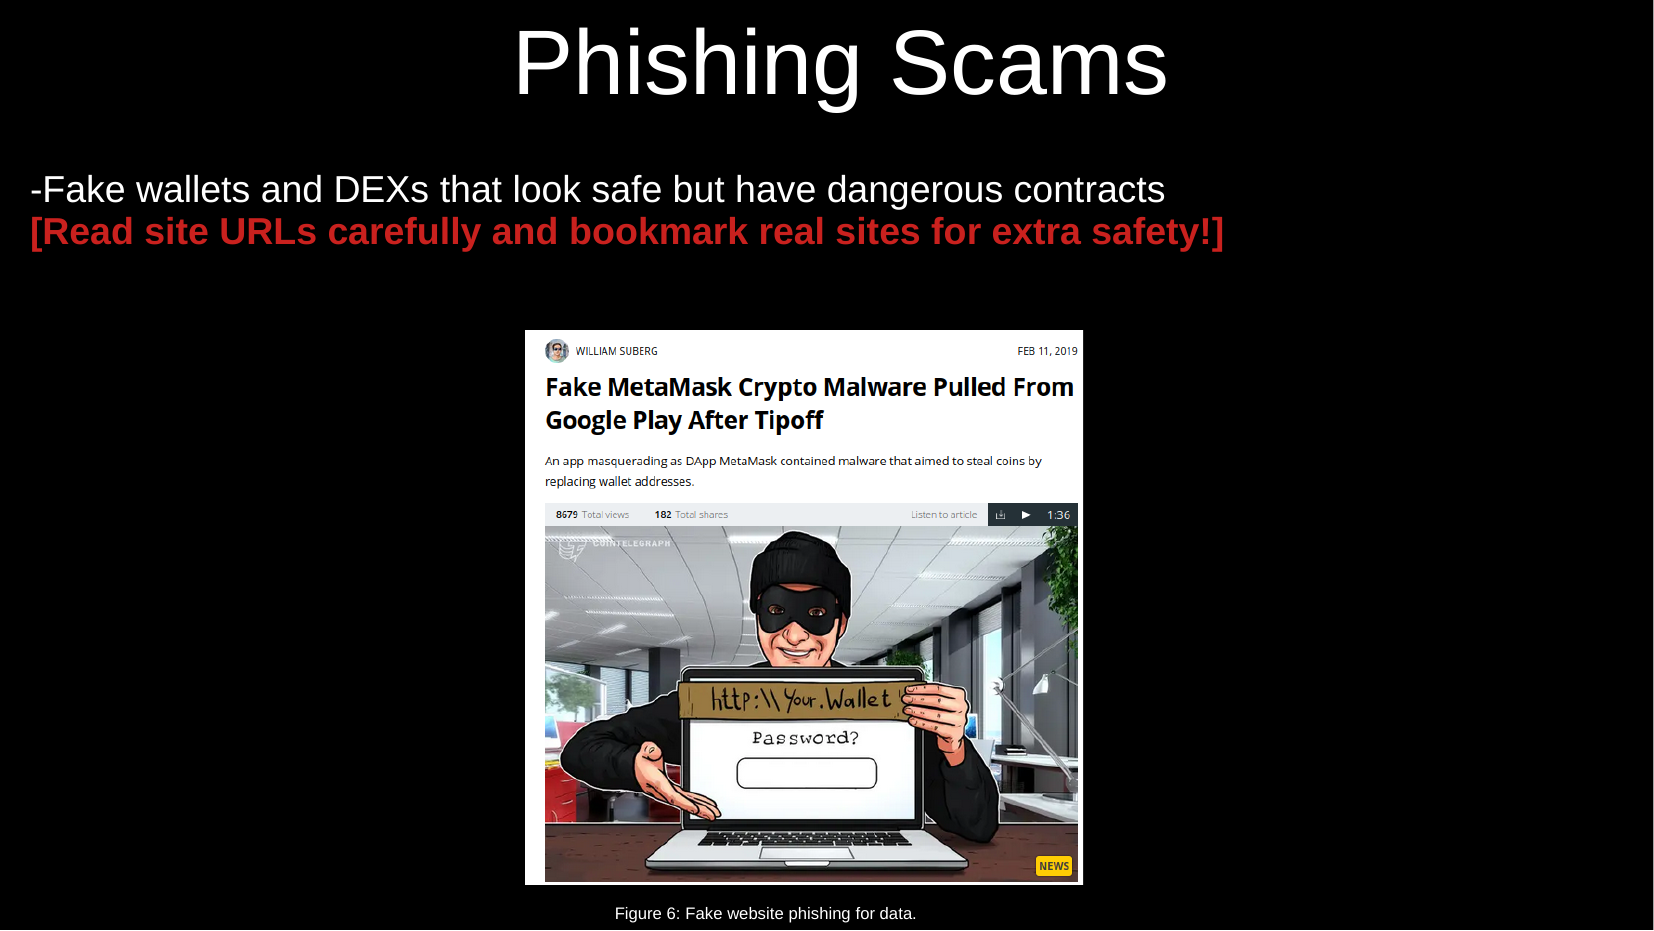

# -Fake wallets and DEXs that look safe but have dangerous contracts [Read site URLs carefully and bookmark real sites for extra safety!]
Phishing Scams
Figure 6: Fake website phishing for data.